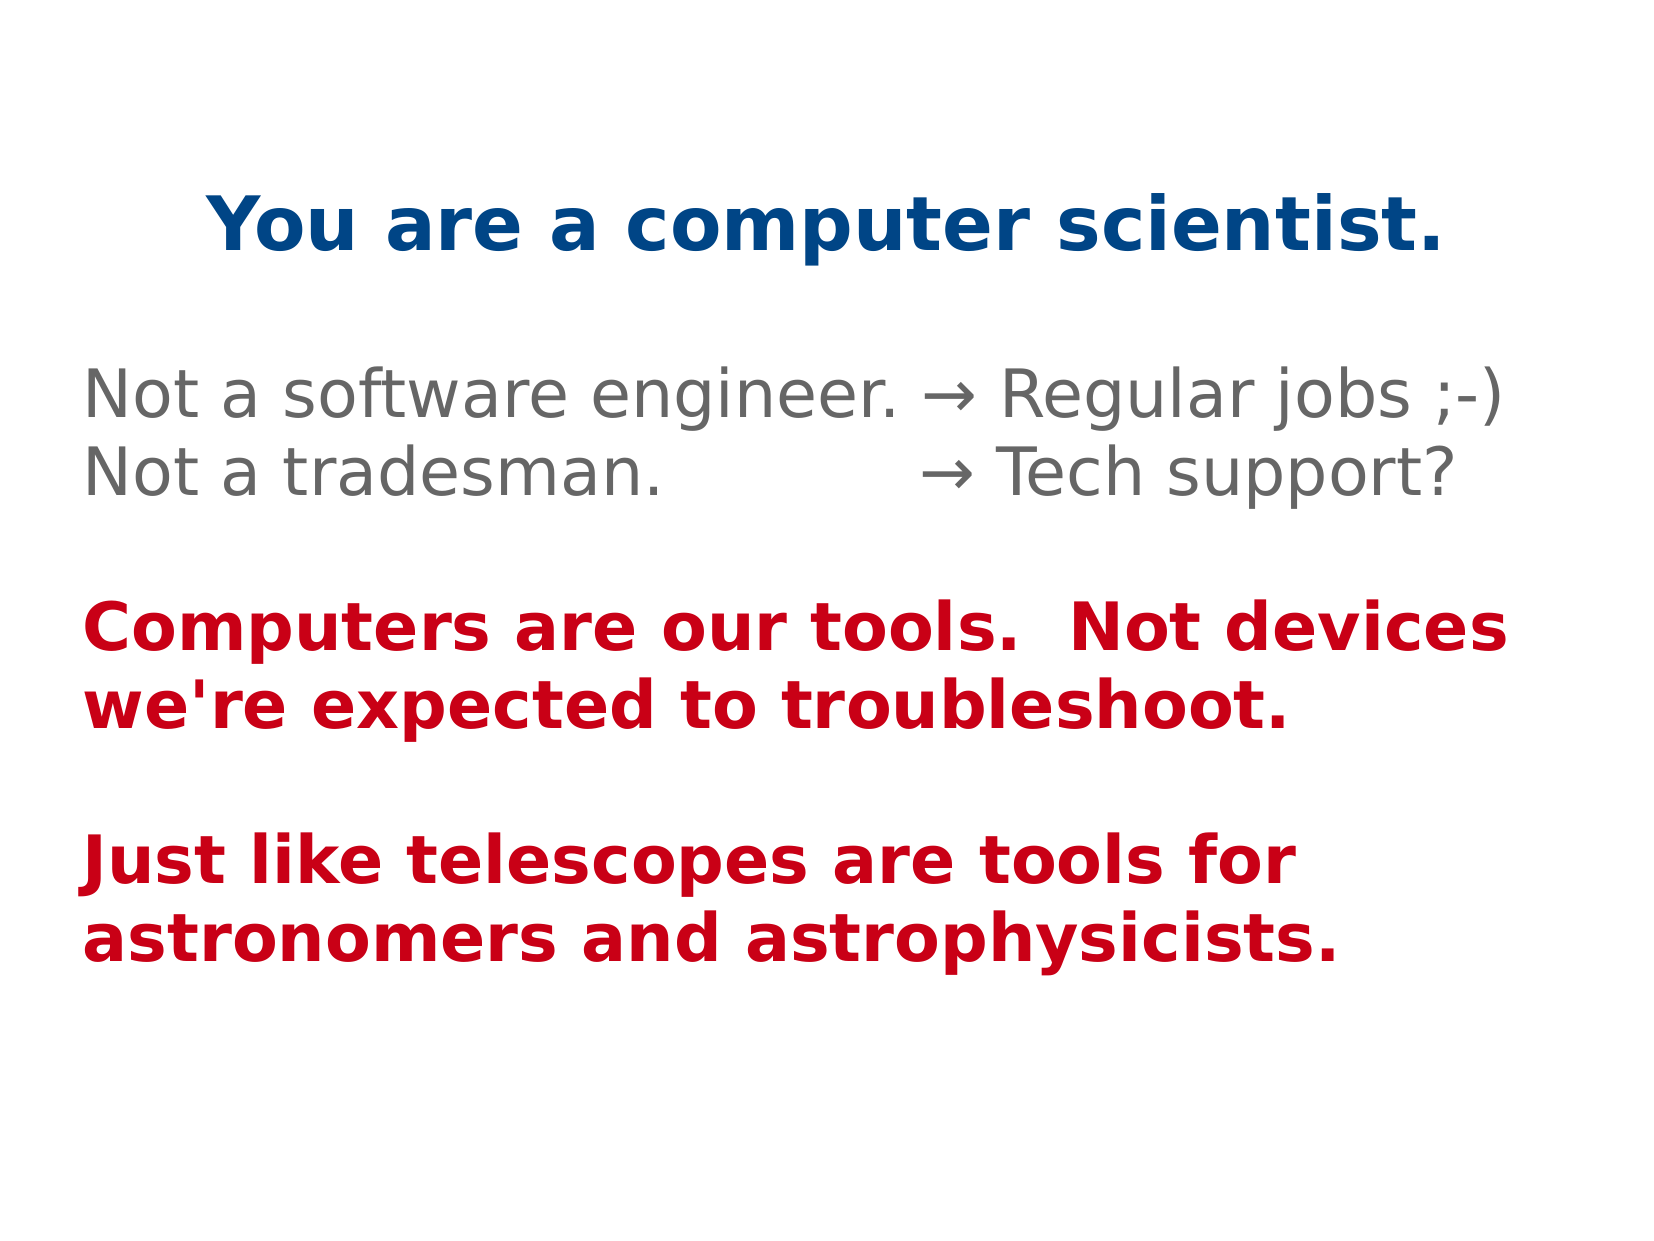

# You are a computer scientist.
Not a software engineer. → Regular jobs ;-)
Not a tradesman. → Tech support?
Computers are our tools. Not devices we're expected to troubleshoot.
Just like telescopes are tools for astronomers and astrophysicists.